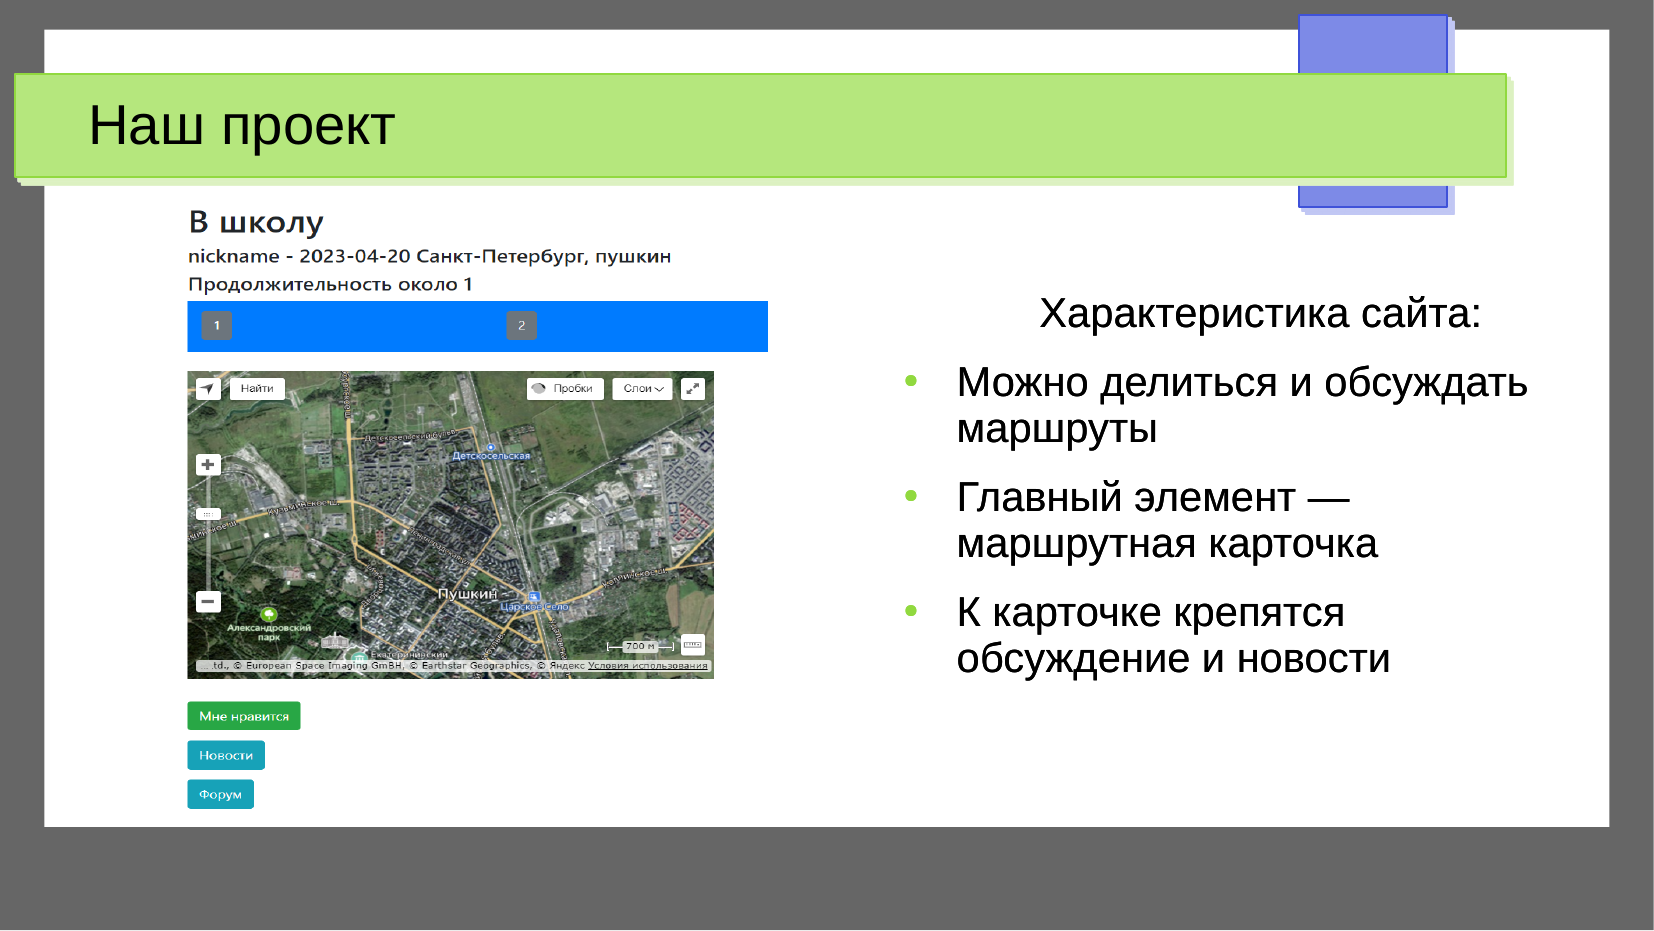

# Наш проект
Характеристика сайта:
Можно делиться и обсуждать маршруты
Главный элемент — маршрутная карточка
К карточке крепятся обсуждение и новости
Характеристика сайта:
Можно делиться и обсуждать маршруты
Главный элемент — маршрутная карточка
К карточке крепятся обсуждение и новости